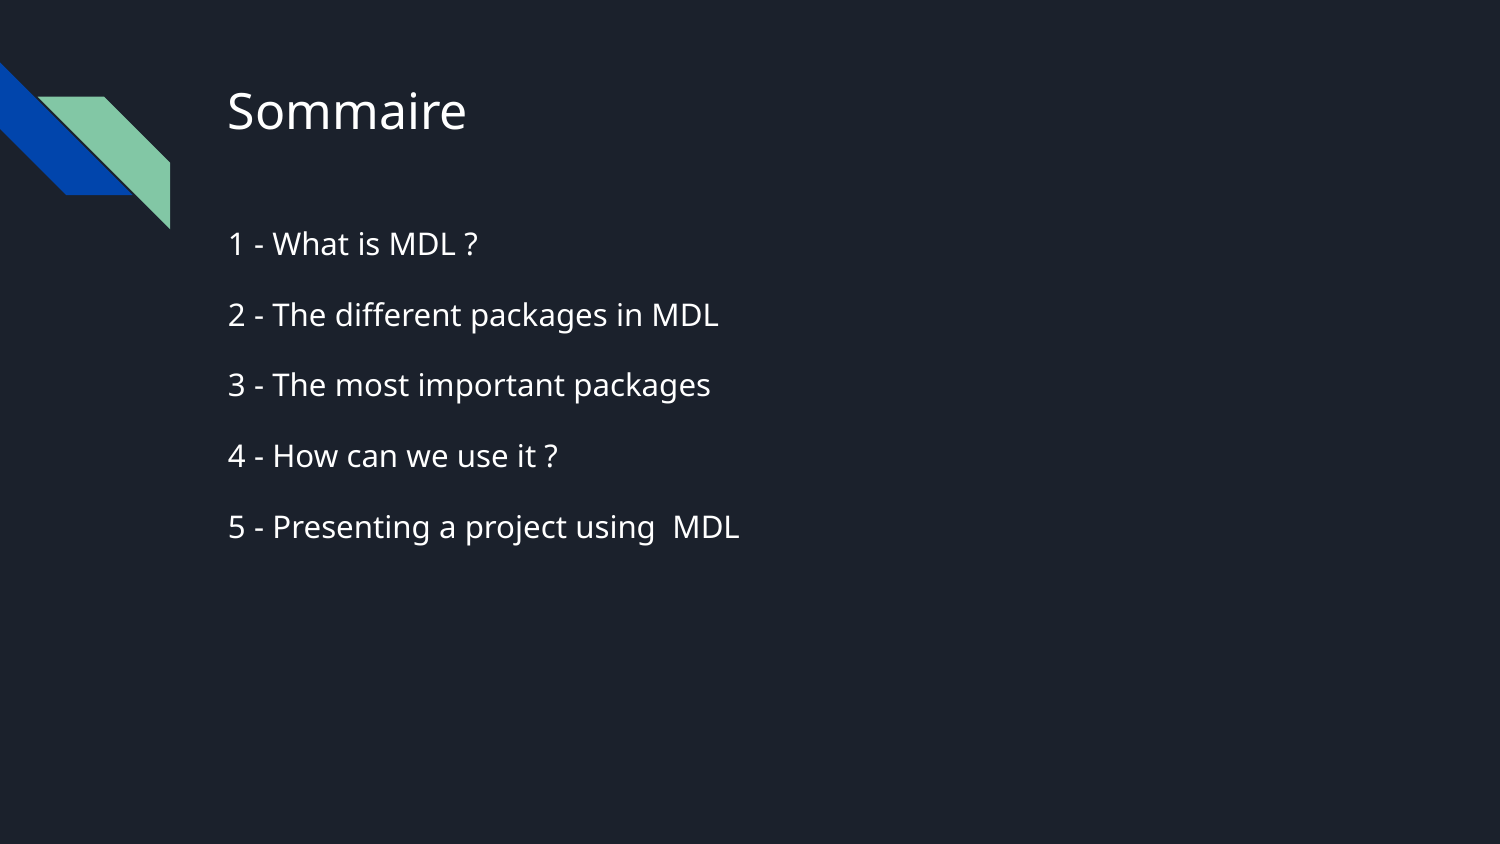

# Sommaire
1 - What is MDL ?
2 - The different packages in MDL
3 - The most important packages
4 - How can we use it ?
5 - Presenting a project using MDL